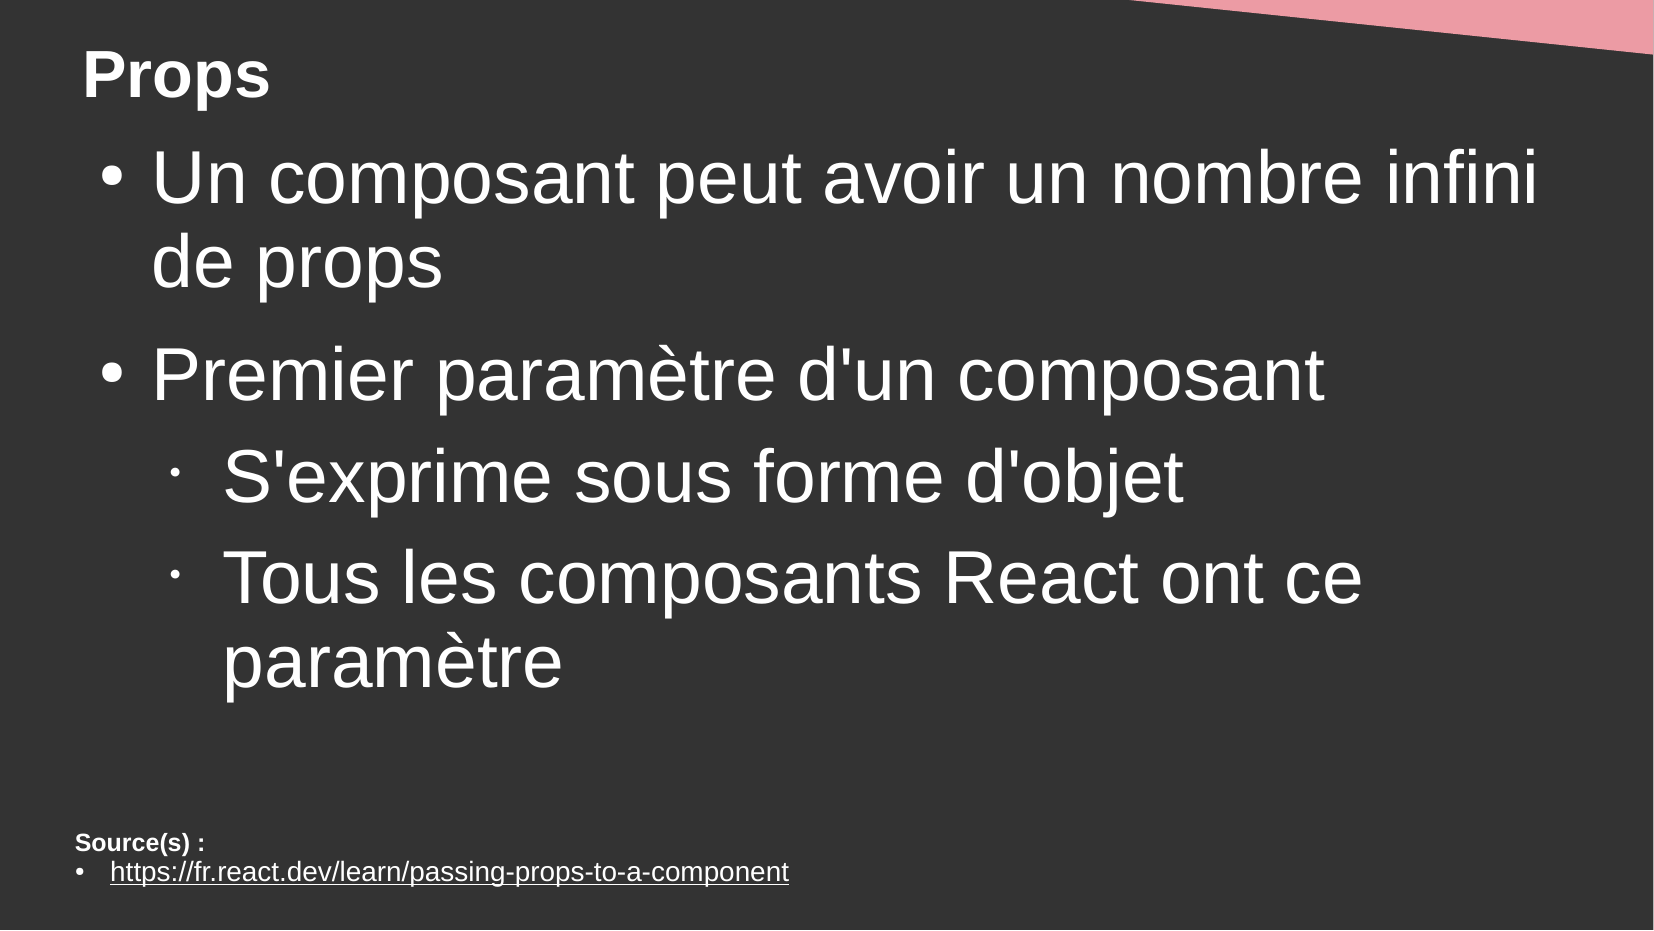

# Props
Un composant peut avoir un nombre infini de props
Premier paramètre d'un composant
S'exprime sous forme d'objet
Tous les composants React ont ce paramètre
Source(s) :
https://fr.react.dev/learn/passing-props-to-a-component